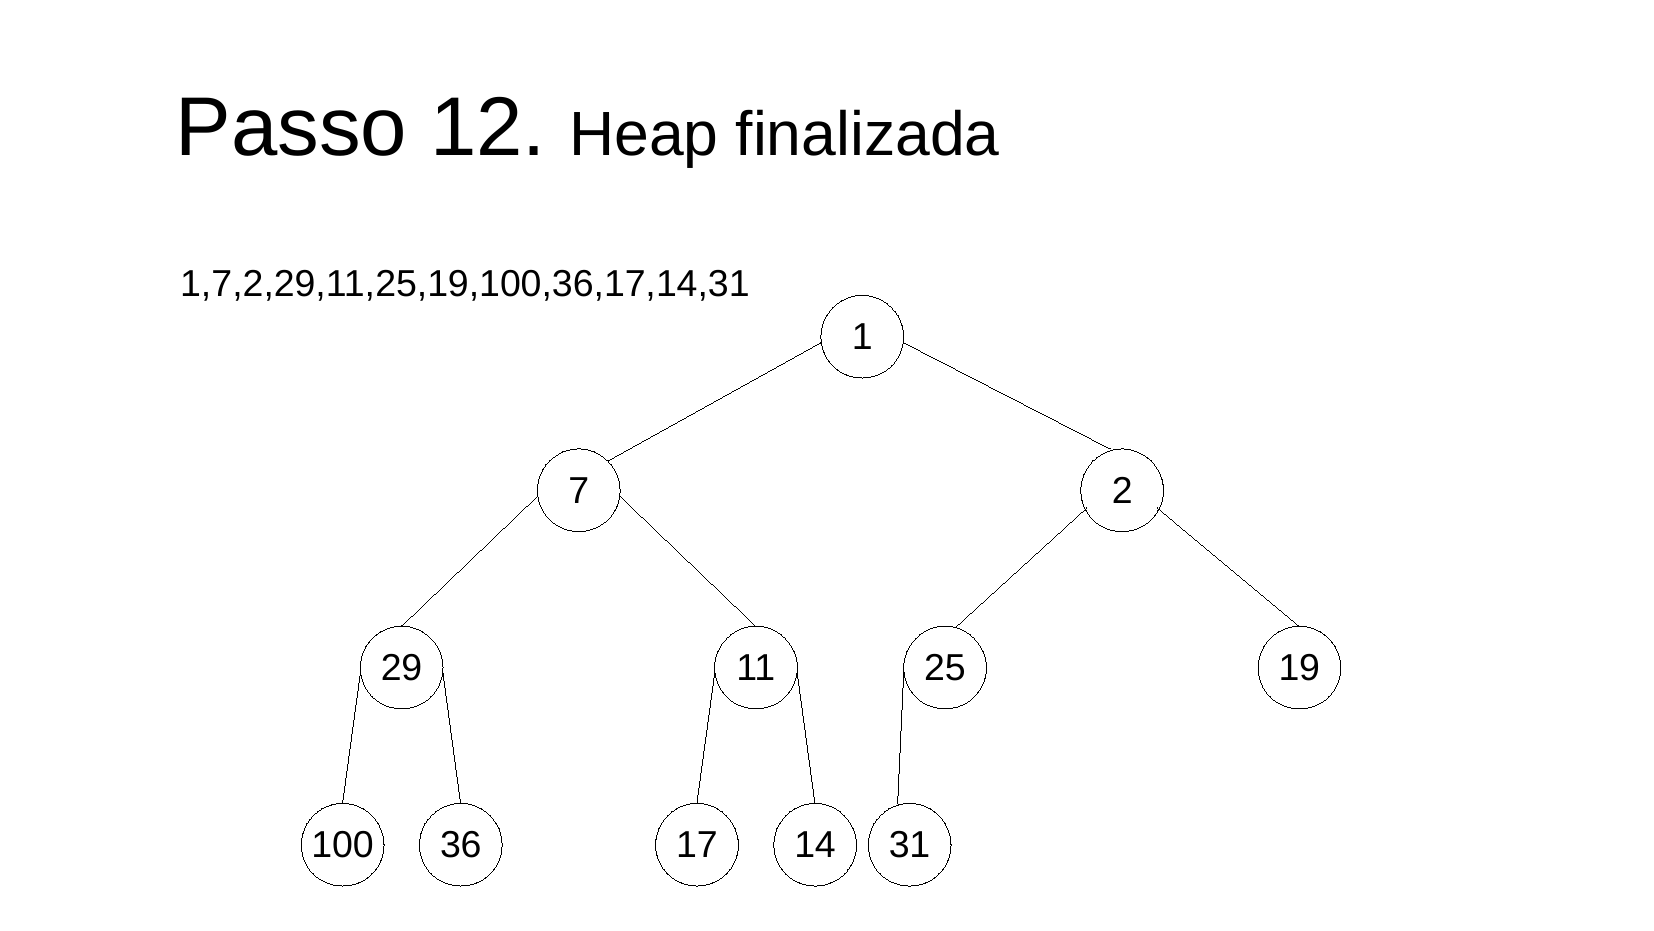

Passo 12. Heap finalizada
1,7,2,29,11,25,19,100,36,17,14,31
1
7
2
29
11
25
19
100
36
17
14
31